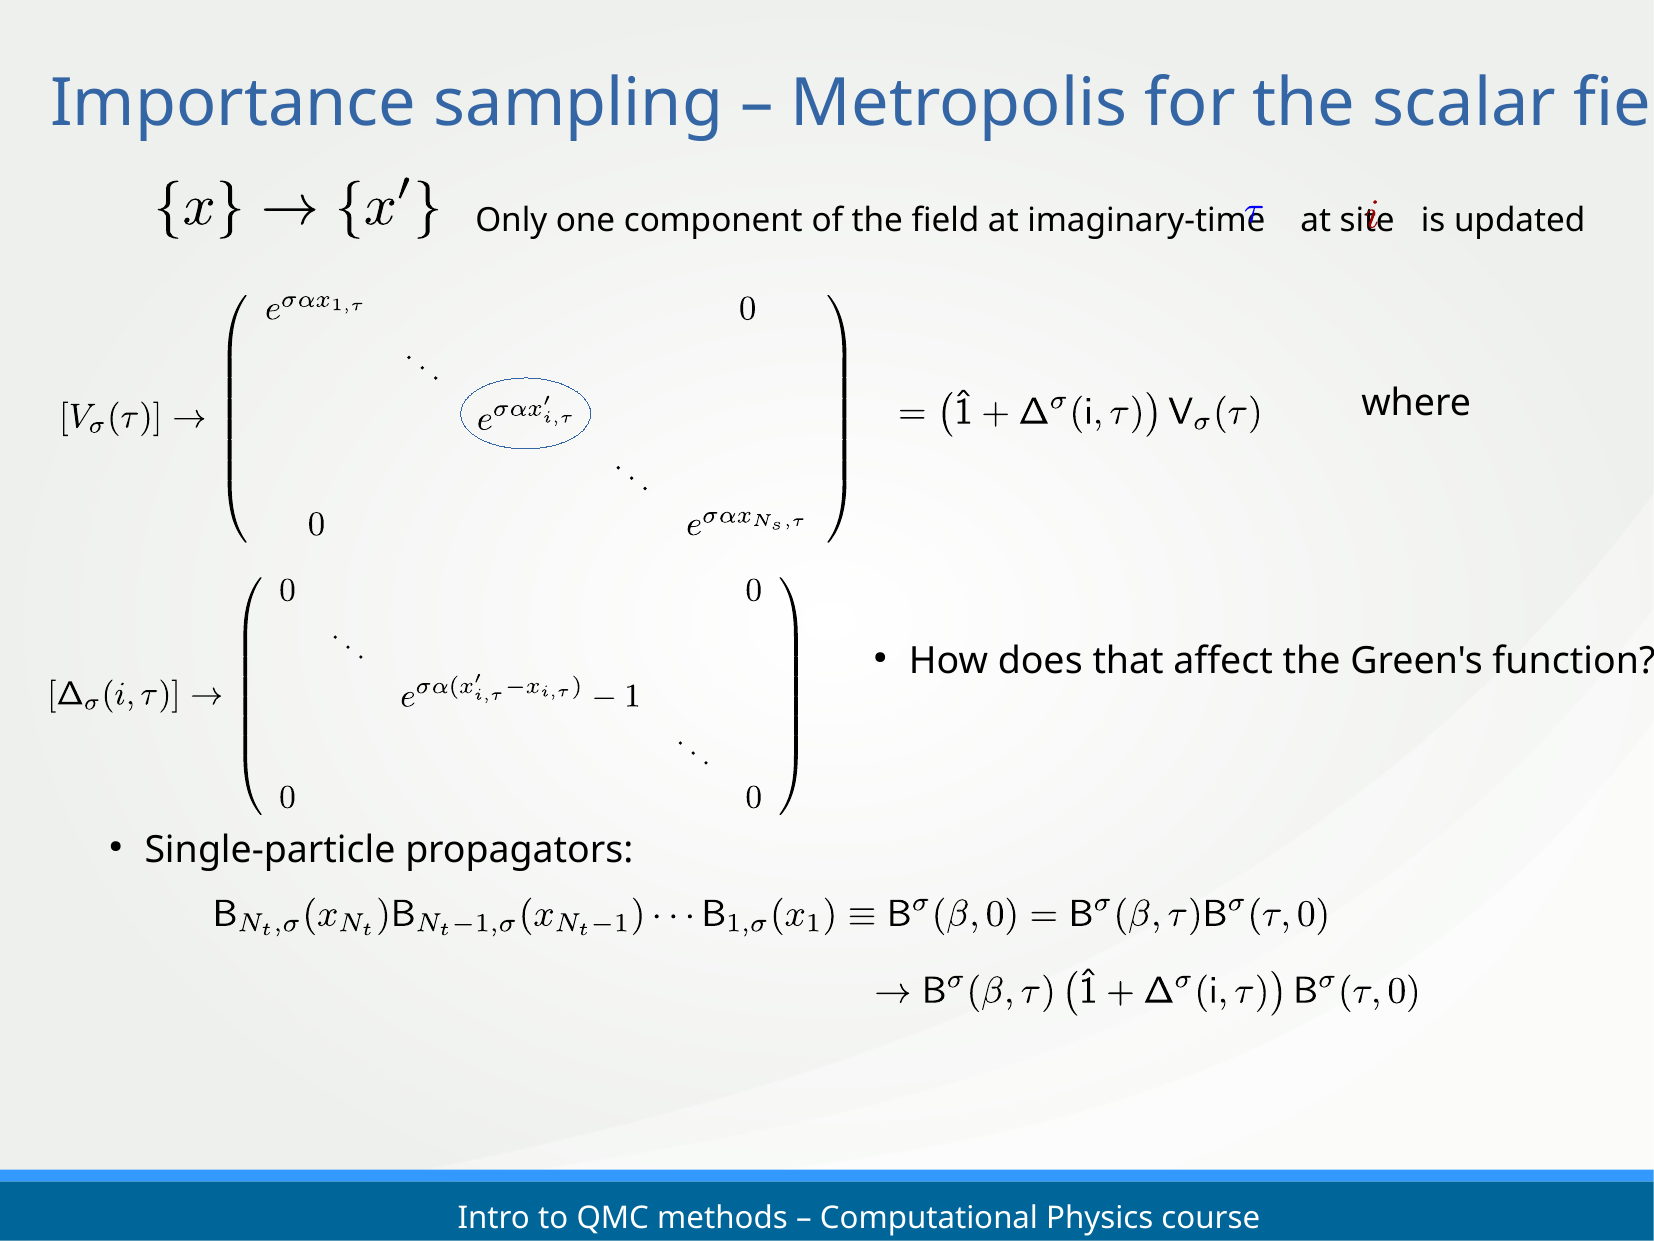

Importance sampling – Metropolis for the scalar field
Only one component of the field at imaginary-time at site is updated
where
How does that affect the Green's function?
Single-particle propagators: